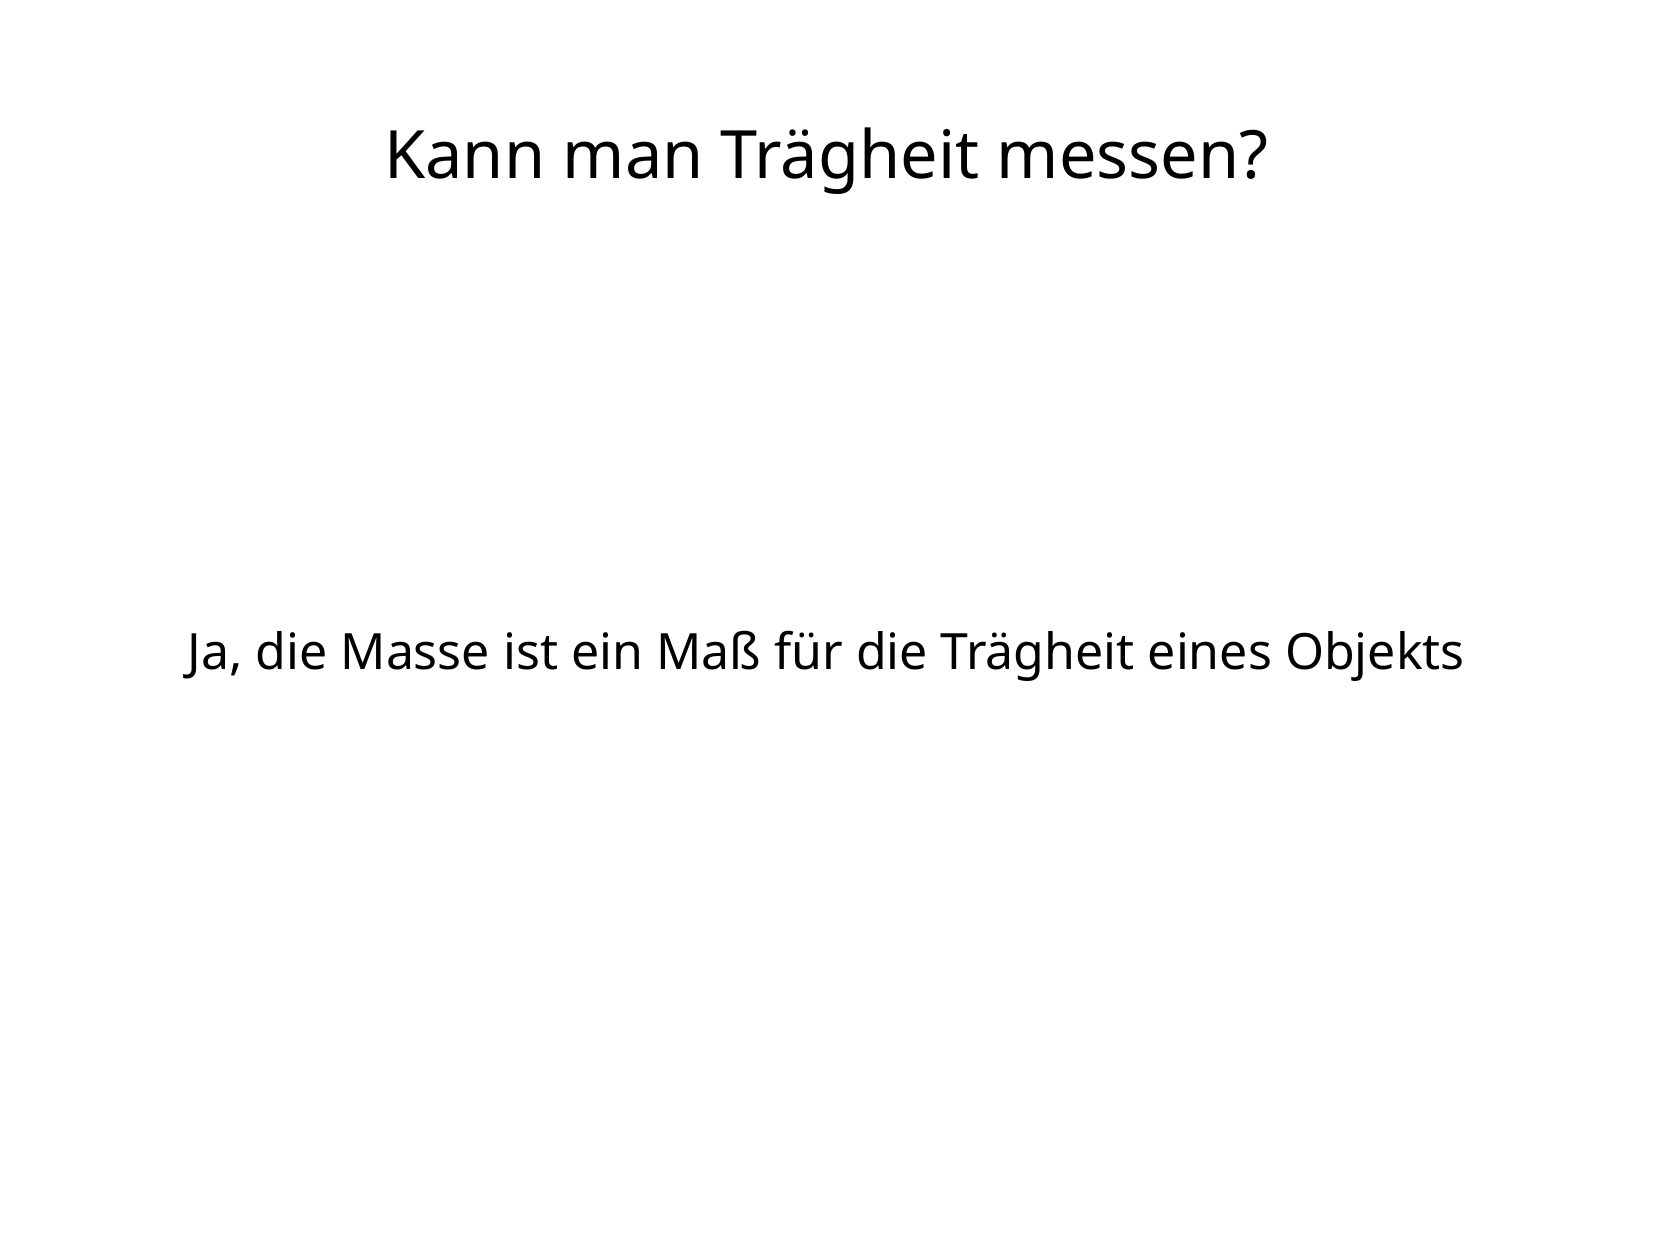

# Kann man Trägheit messen?
Ja, die Masse ist ein Maß für die Trägheit eines Objekts